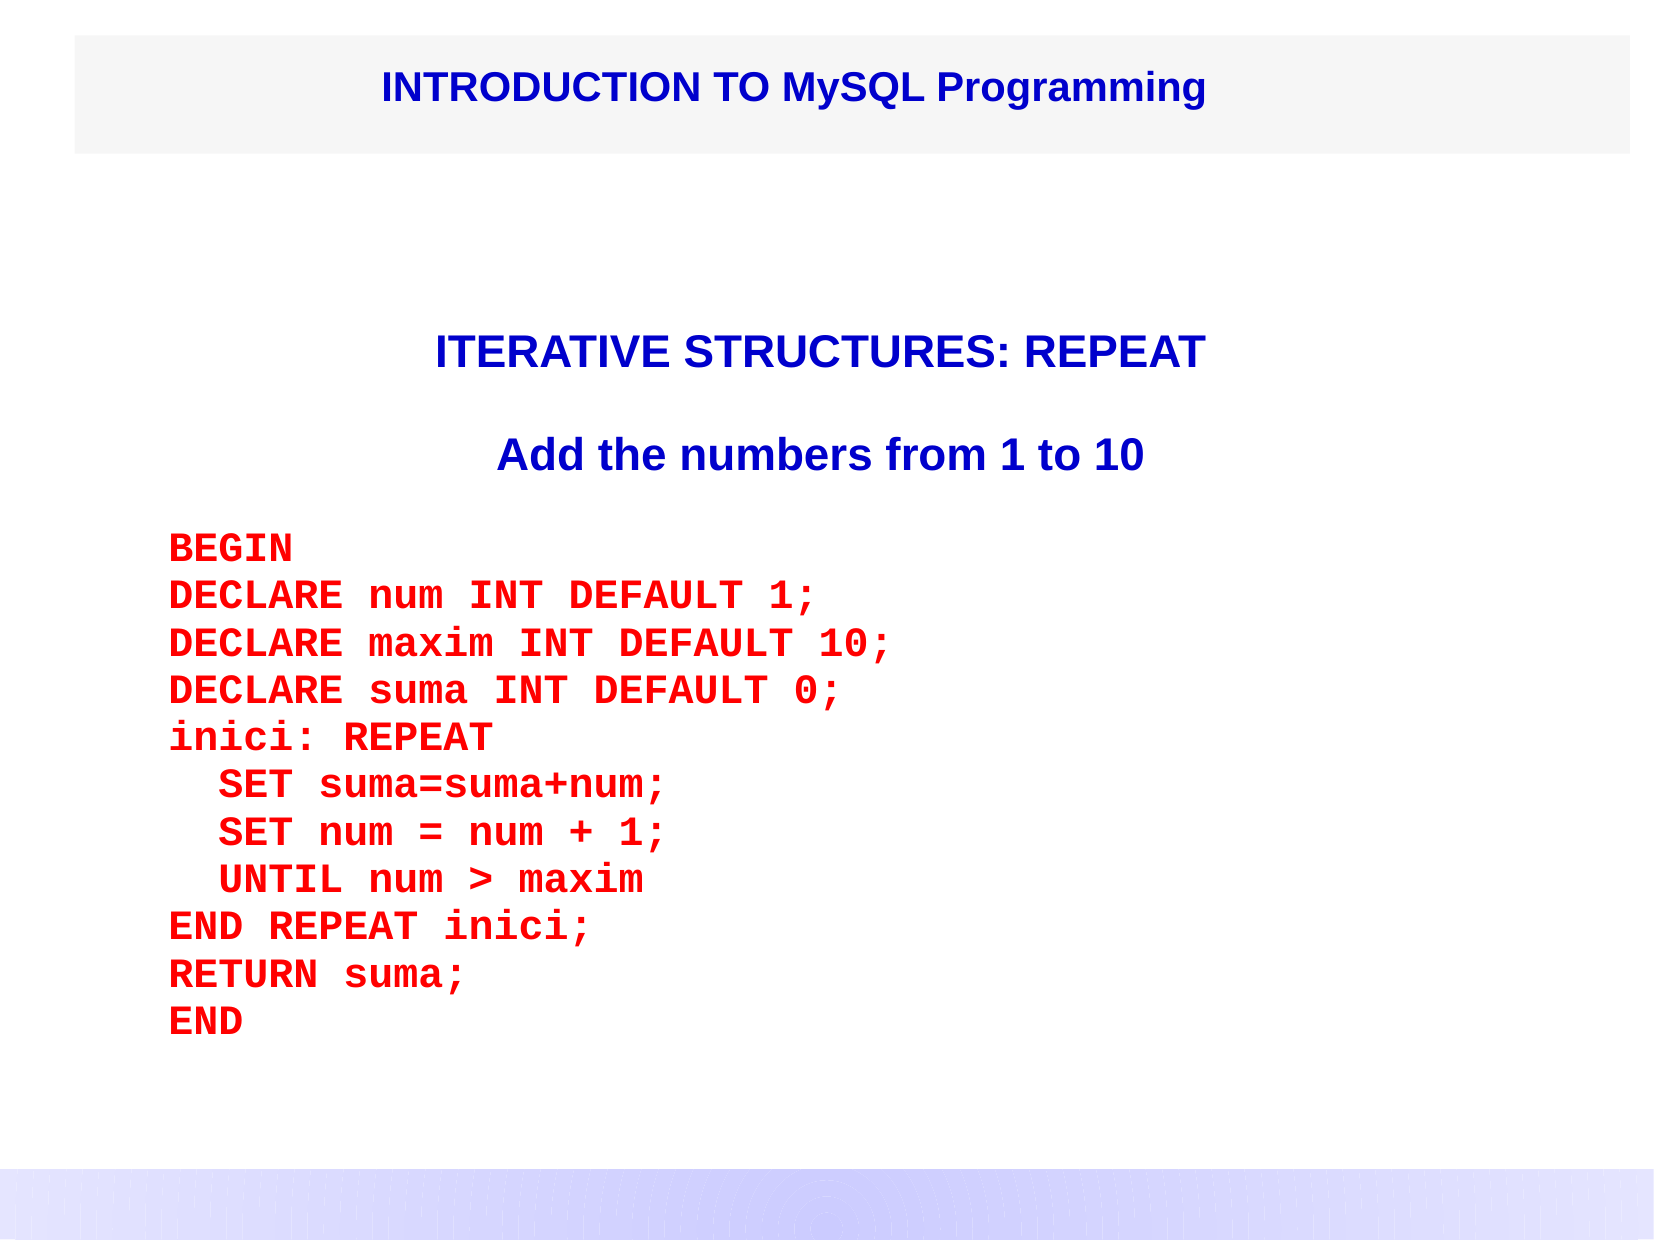

INTRODUCTION TO MySQL Programming
ITERATIVE STRUCTURES: REPEAT
Add the numbers from 1 to 10
BEGIN
DECLARE num INT DEFAULT 1;
DECLARE maxim INT DEFAULT 10;
DECLARE suma INT DEFAULT 0;
inici: REPEAT
 SET suma=suma+num;
 SET num = num + 1;
 UNTIL num > maxim
END REPEAT inici;
RETURN suma;
END